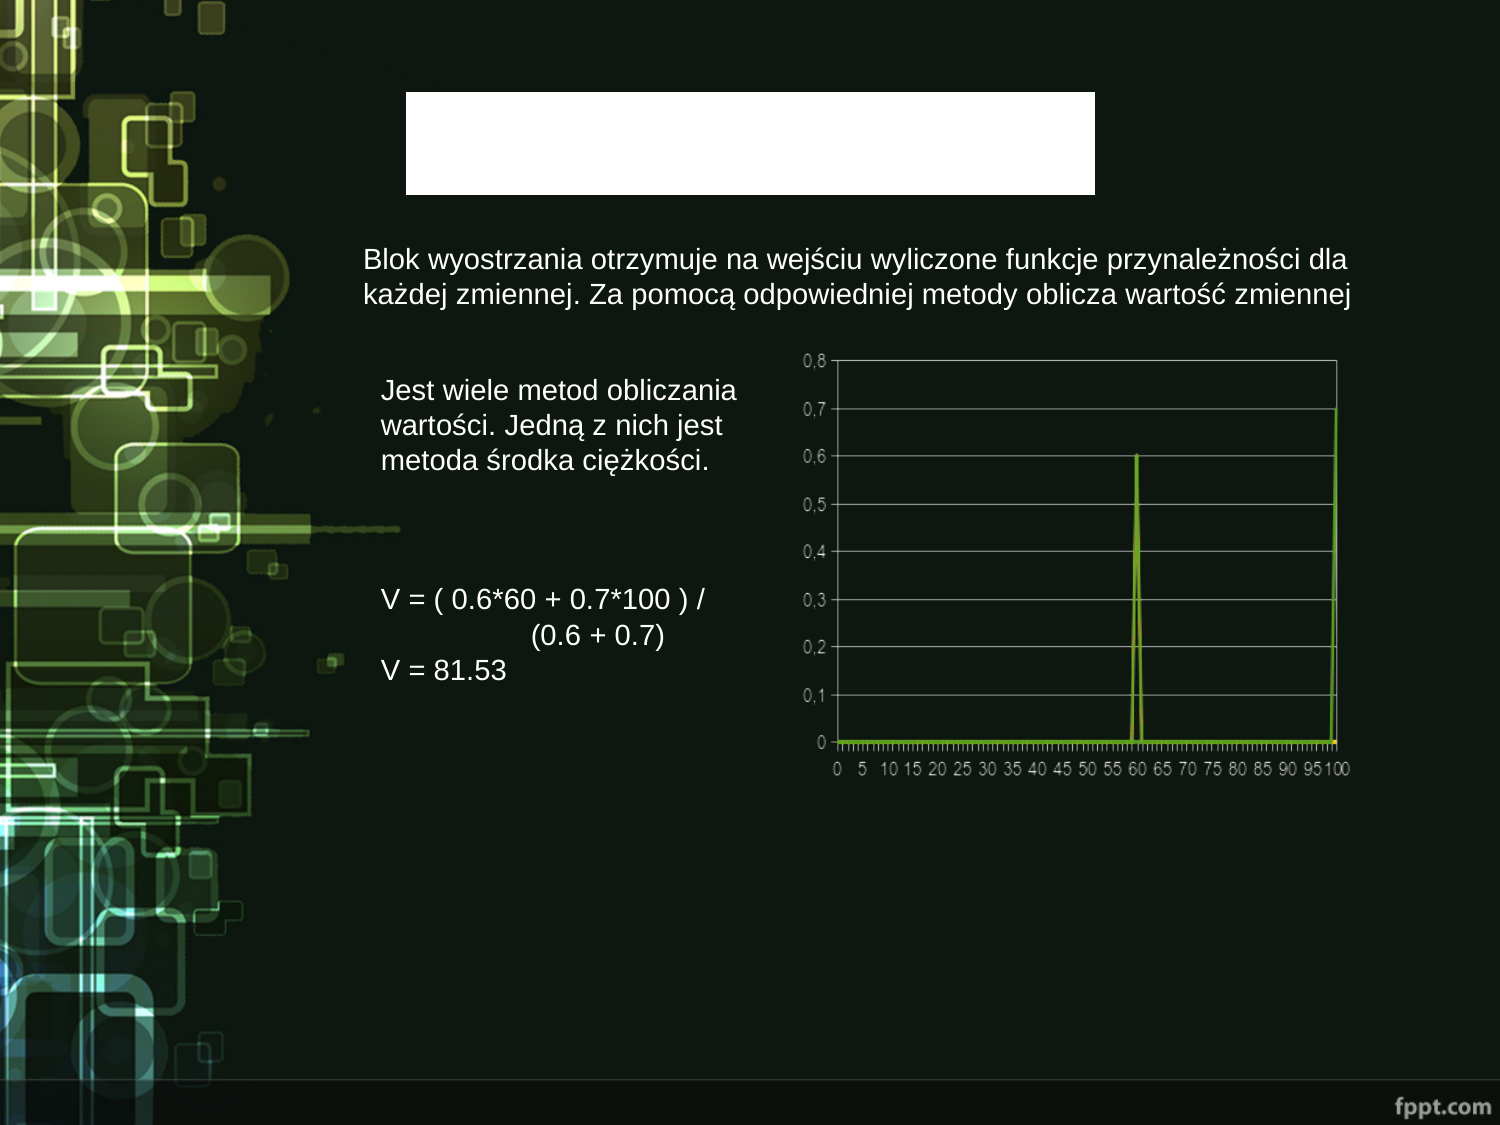

# Blok wyostrzania
Blok wyostrzania otrzymuje na wejściu wyliczone funkcje przynależności dla każdej zmiennej. Za pomocą odpowiedniej metody oblicza wartość zmiennej
Jest wiele metod obliczania wartości. Jedną z nich jest metoda środka ciężkości.
V = ( 0.6*60 + 0.7*100 ) /
	(0.6 + 0.7)
V = 81.53